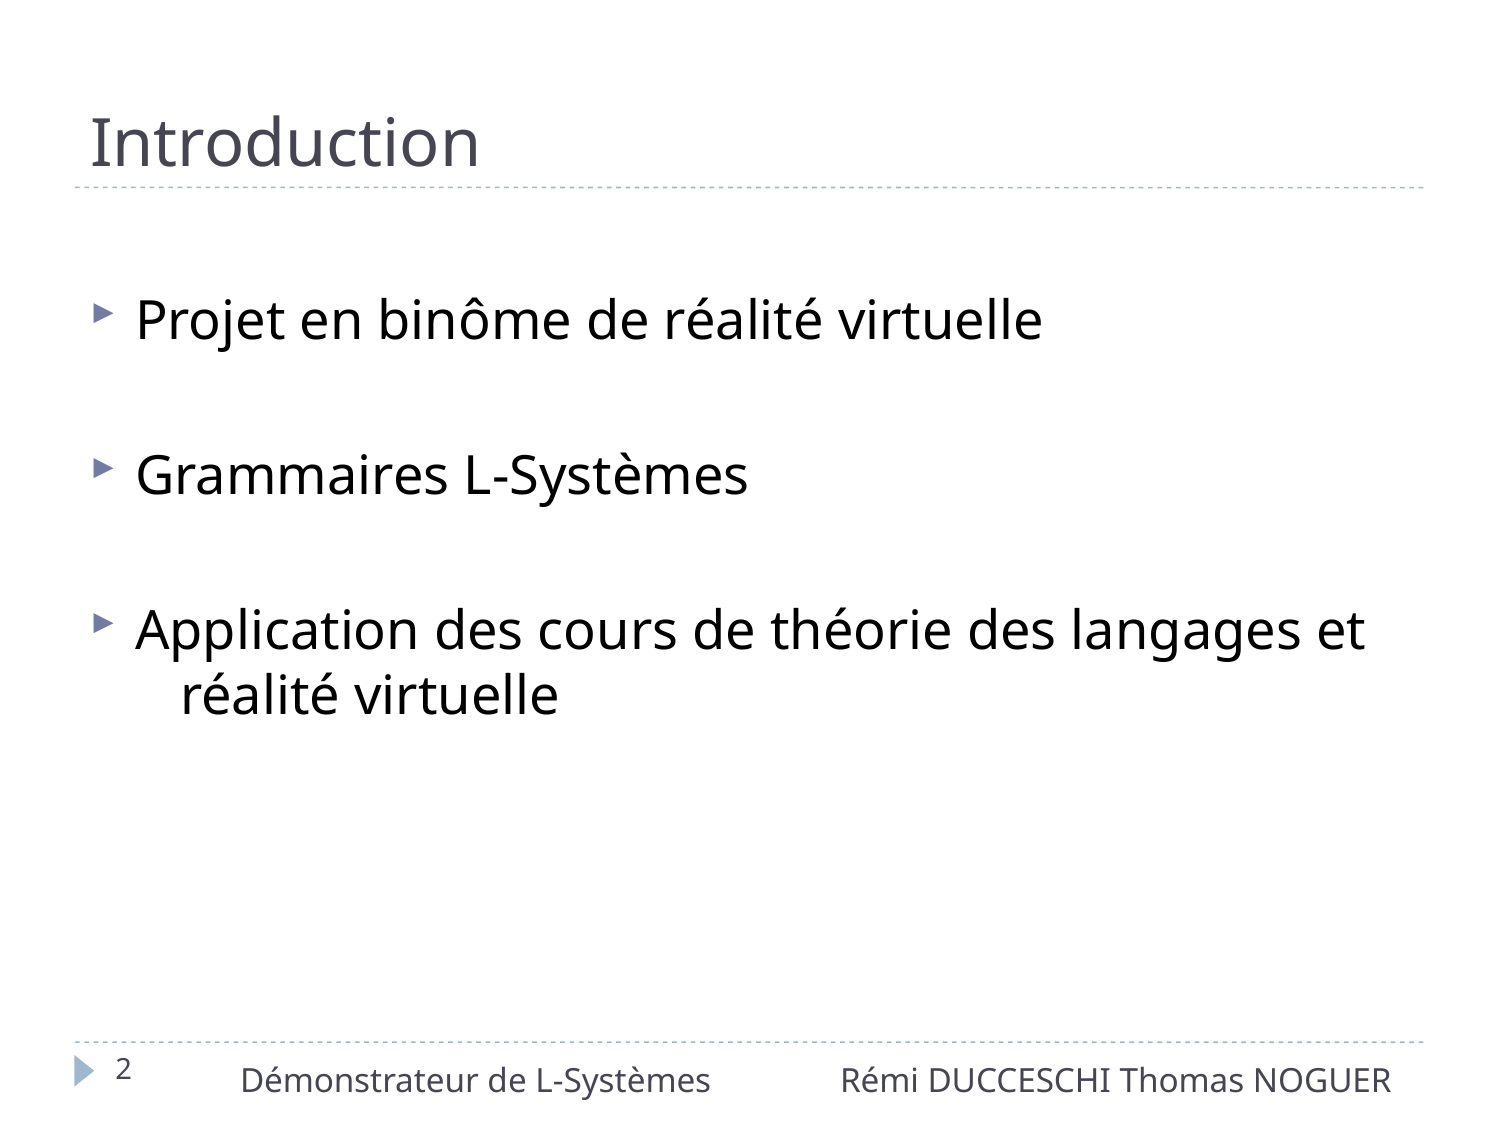

# Introduction
Projet en binôme de réalité virtuelle
Grammaires L-Systèmes
Application des cours de théorie des langages et réalité virtuelle
Démonstrateur de L-Systèmes
Rémi DUCCESCHI Thomas NOGUER